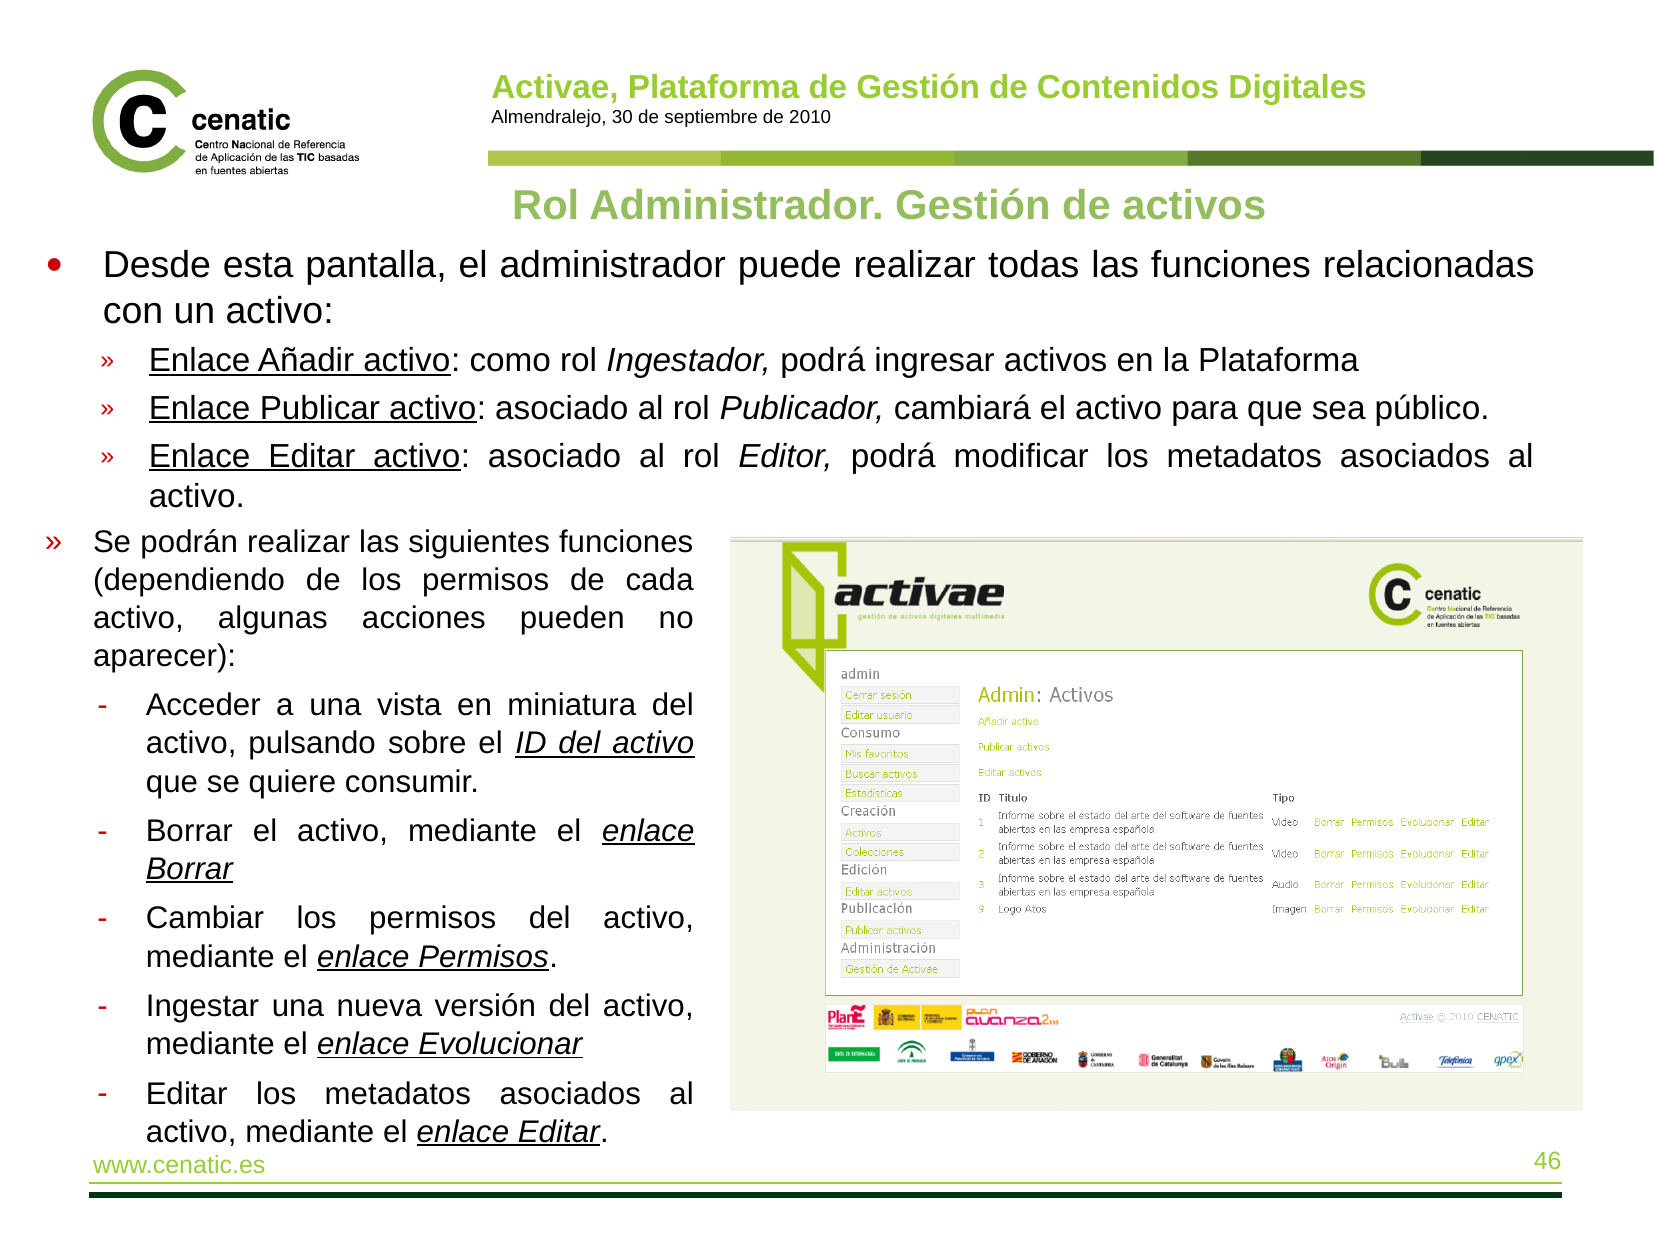

# Rol Administrador. Gestión de activos
Desde esta pantalla, el administrador puede realizar todas las funciones relacionadas con un activo:
Enlace Añadir activo: como rol Ingestador, podrá ingresar activos en la Plataforma
Enlace Publicar activo: asociado al rol Publicador, cambiará el activo para que sea público.
Enlace Editar activo: asociado al rol Editor, podrá modificar los metadatos asociados al activo.
Se podrán realizar las siguientes funciones (dependiendo de los permisos de cada activo, algunas acciones pueden no aparecer):
Acceder a una vista en miniatura del activo, pulsando sobre el ID del activo que se quiere consumir.
Borrar el activo, mediante el enlace Borrar
Cambiar los permisos del activo, mediante el enlace Permisos.
Ingestar una nueva versión del activo, mediante el enlace Evolucionar
Editar los metadatos asociados al activo, mediante el enlace Editar.
46
www.cenatic.es